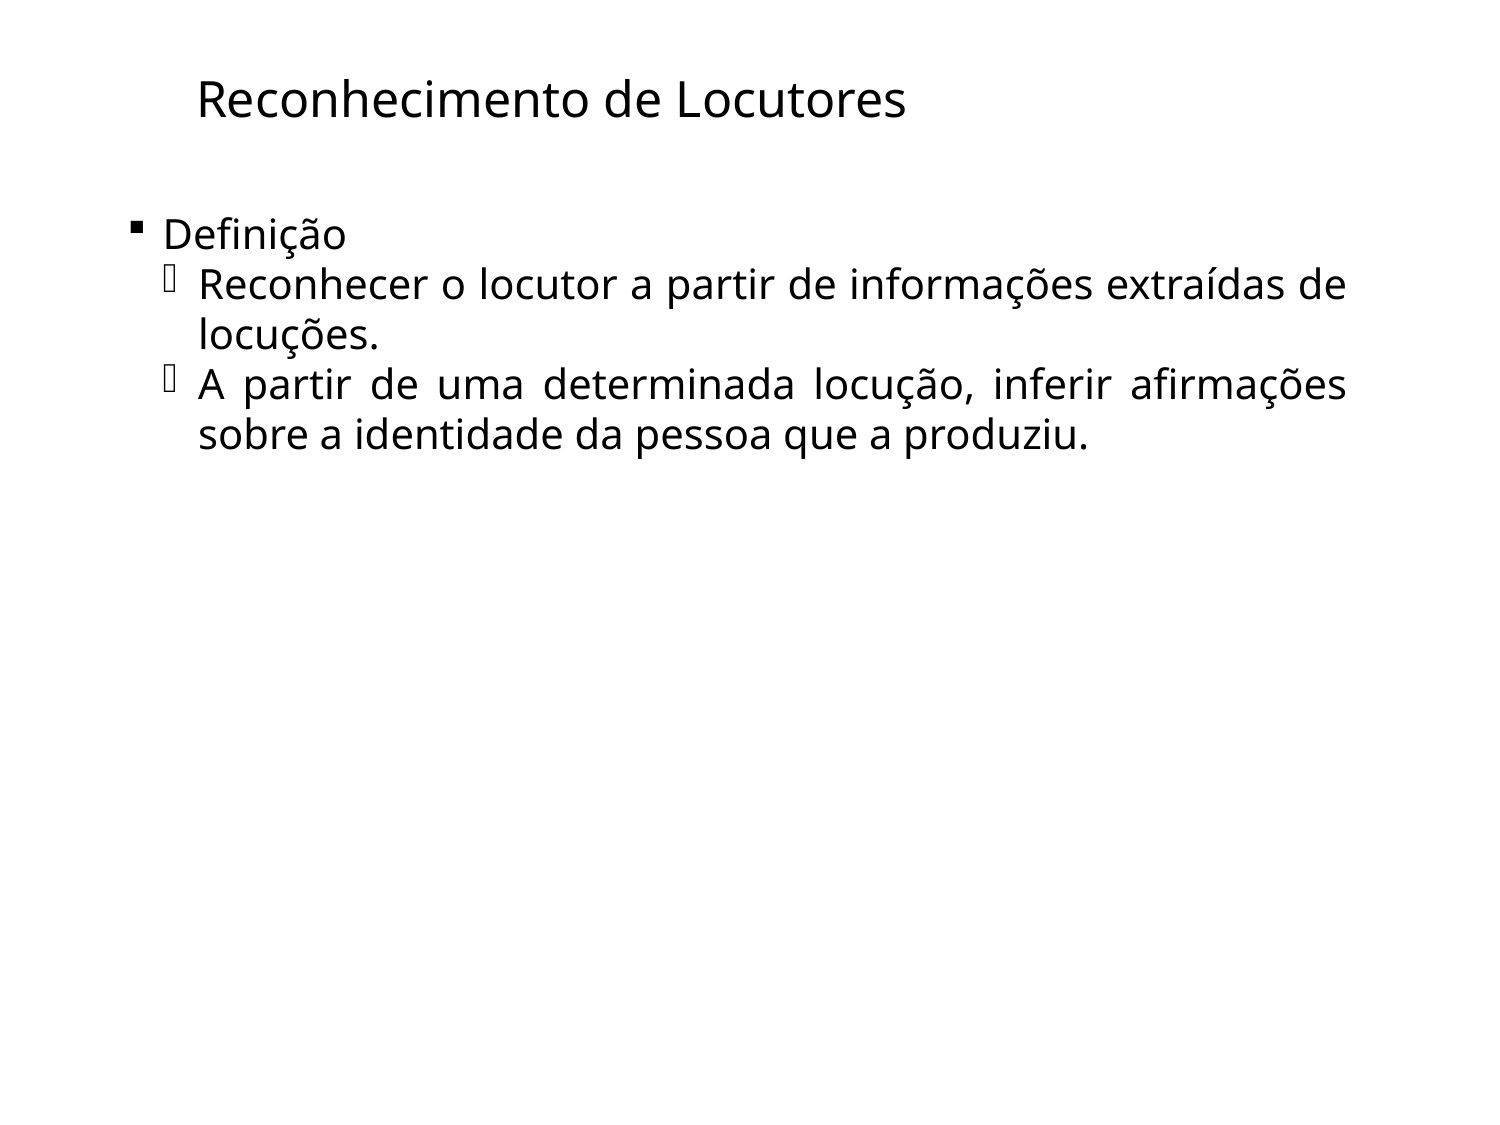

Reconhecimento de Locutores
Definição
Reconhecer o locutor a partir de informações extraídas de locuções.
A partir de uma determinada locução, inferir afirmações sobre a identidade da pessoa que a produziu.